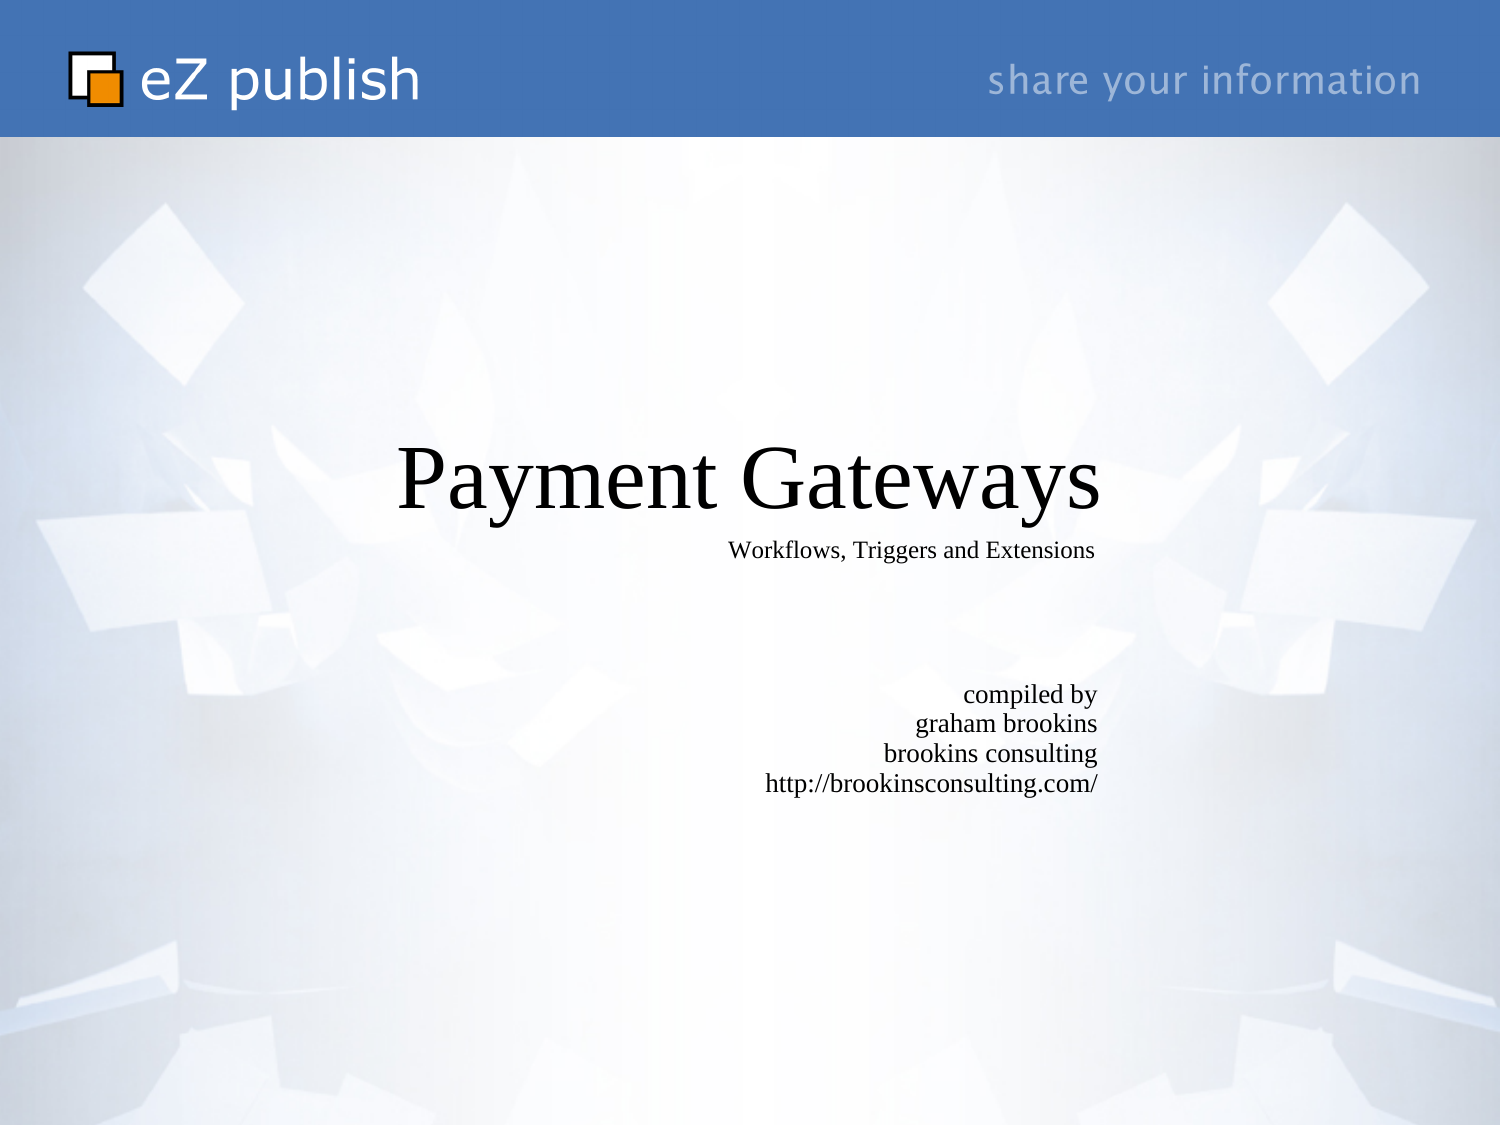

# Payment Gateways
Workflows, Triggers and Extensions
compiled by
graham brookins
brookins consulting
http://brookinsconsulting.com/